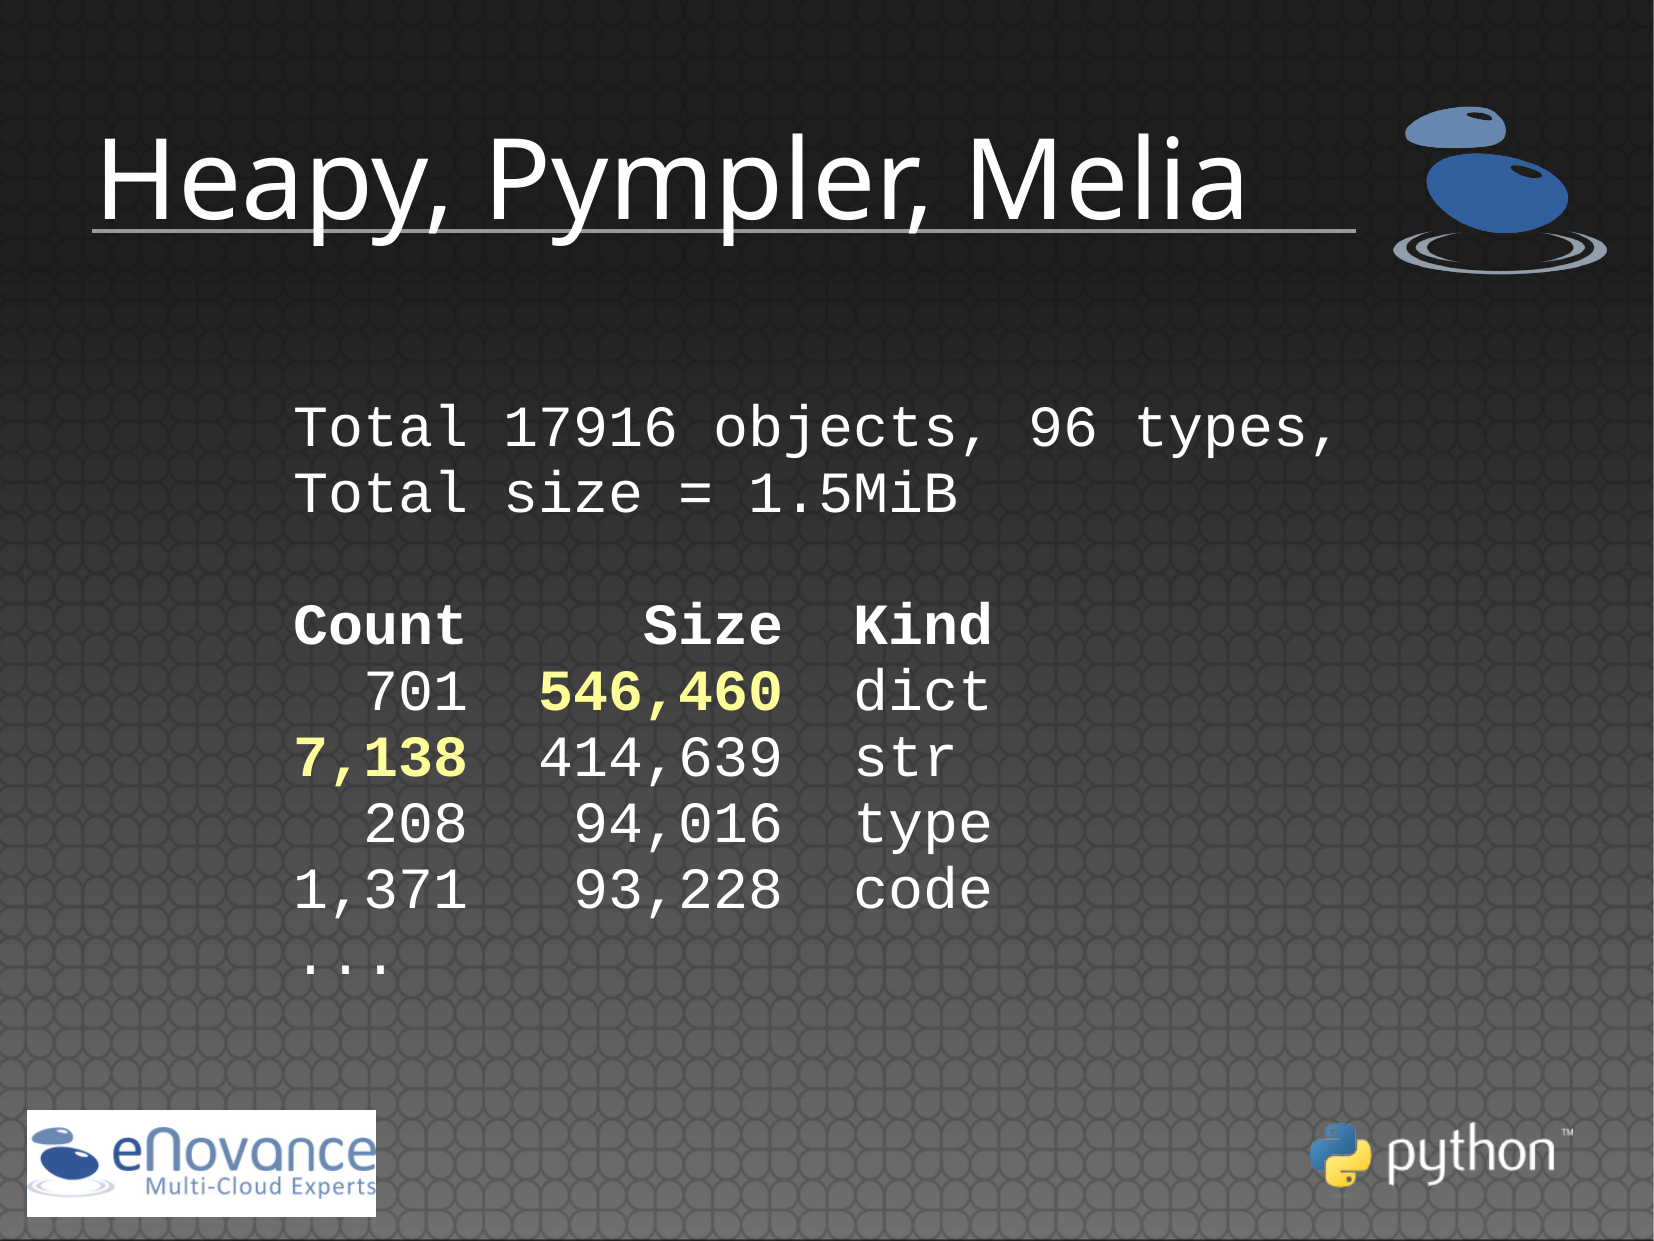

Heapy, Pympler, Melia
# Total 17916 objects, 96 types, Total size = 1.5MiB Count Size Kind 701 546,460 dict 7,138 414,639 str 208 94,016 type 1,371 93,228 code ...